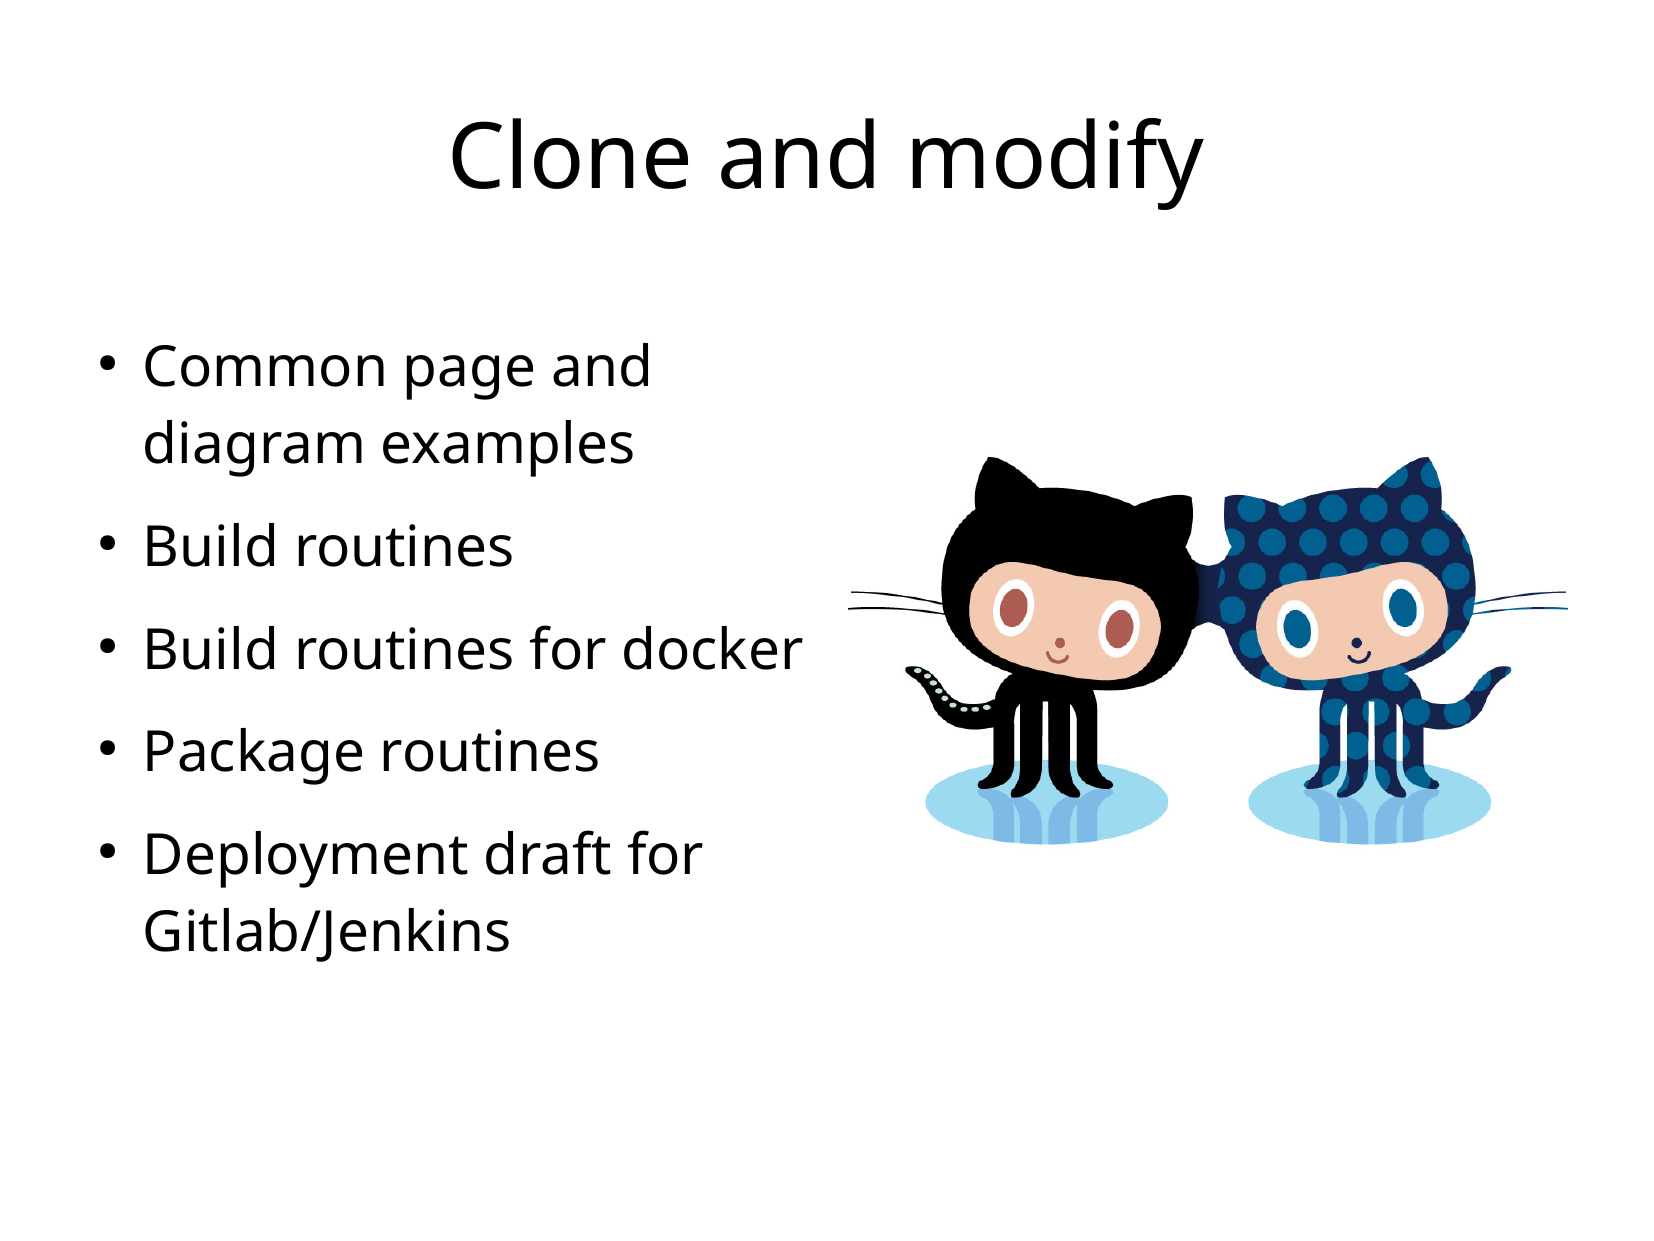

# Clone and modify
Common page and diagram examples
Build routines
Build routines for docker
Package routines
Deployment draft for Gitlab/Jenkins